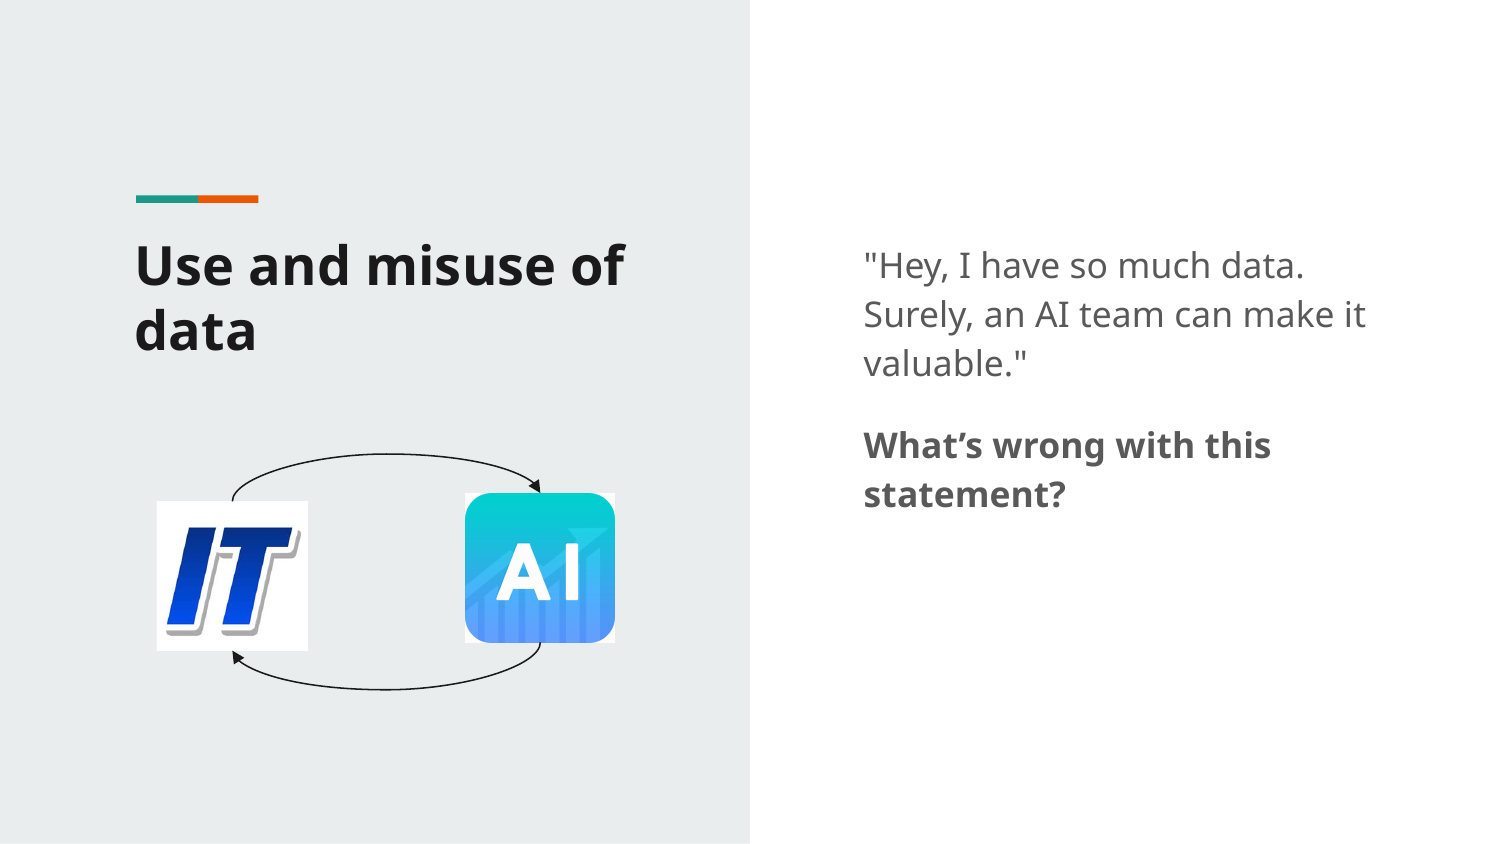

# Use and misuse of data
"Hey, I have so much data. Surely, an AI team can make it valuable."
What’s wrong with this statement?